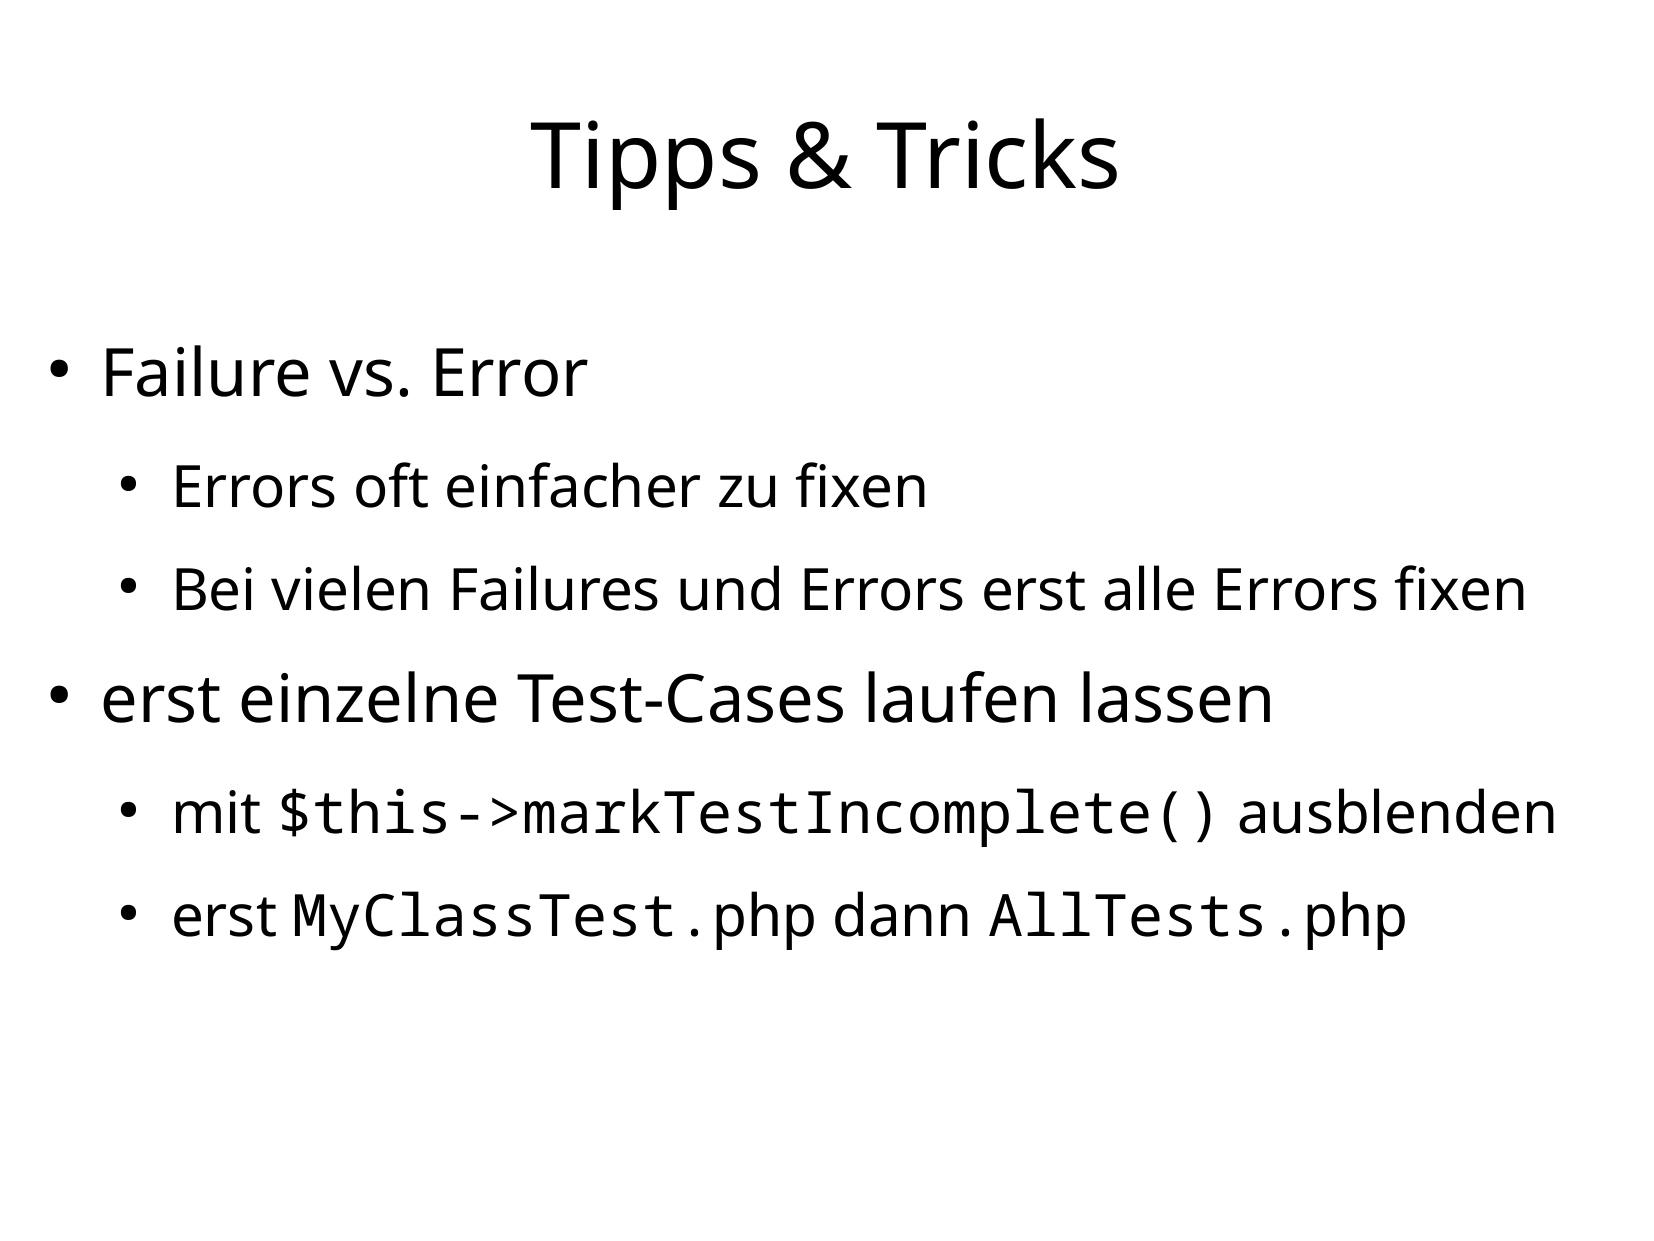

# Tipps & Tricks
Failure vs. Error
Errors oft einfacher zu fixen
Bei vielen Failures und Errors erst alle Errors fixen
erst einzelne Test-Cases laufen lassen
mit $this->markTestIncomplete() ausblenden
erst MyClassTest.php dann AllTests.php